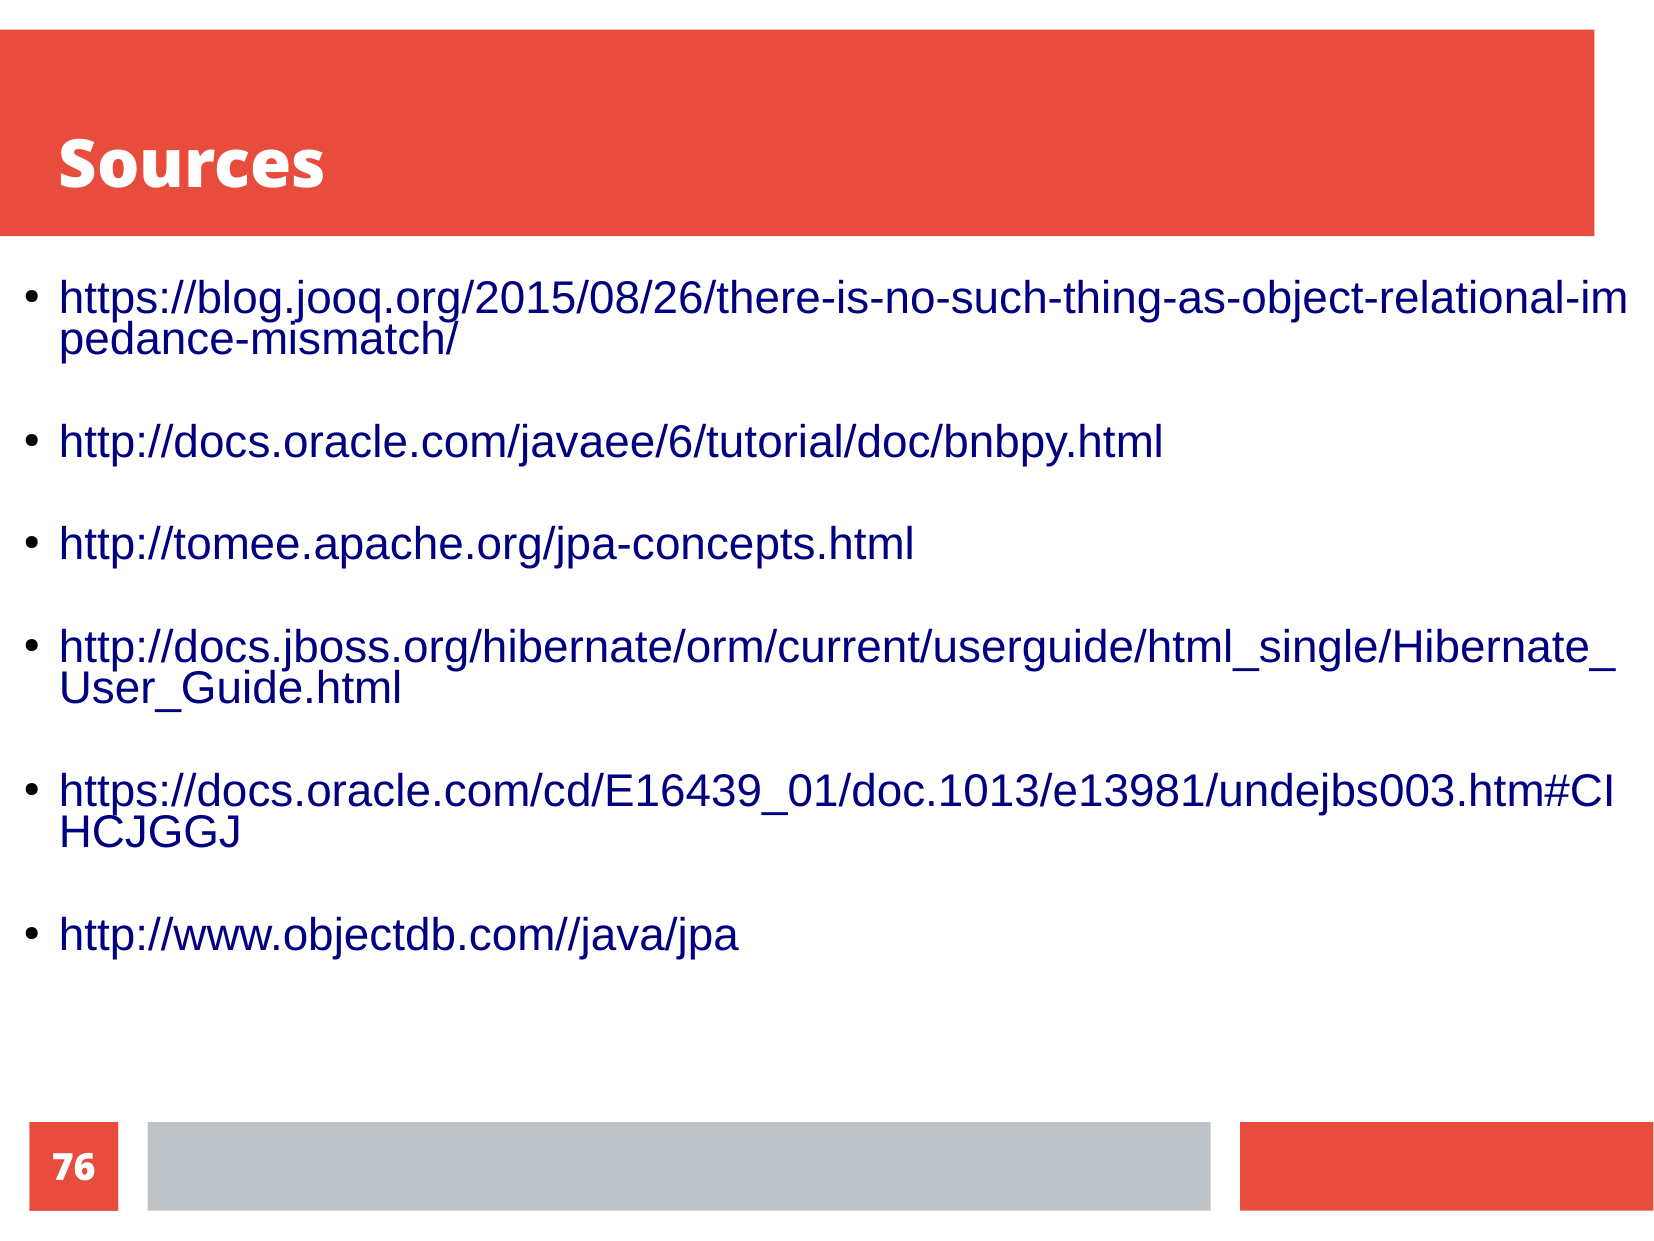

# Sources
https://blog.jooq.org/2015/08/26/there-is-no-such-thing-as-object-relational-impedance-mismatch/
http://docs.oracle.com/javaee/6/tutorial/doc/bnbpy.html
http://tomee.apache.org/jpa-concepts.html
http://docs.jboss.org/hibernate/orm/current/userguide/html_single/Hibernate_User_Guide.html
https://docs.oracle.com/cd/E16439_01/doc.1013/e13981/undejbs003.htm#CIHCJGGJ
http://www.objectdb.com//java/jpa
76